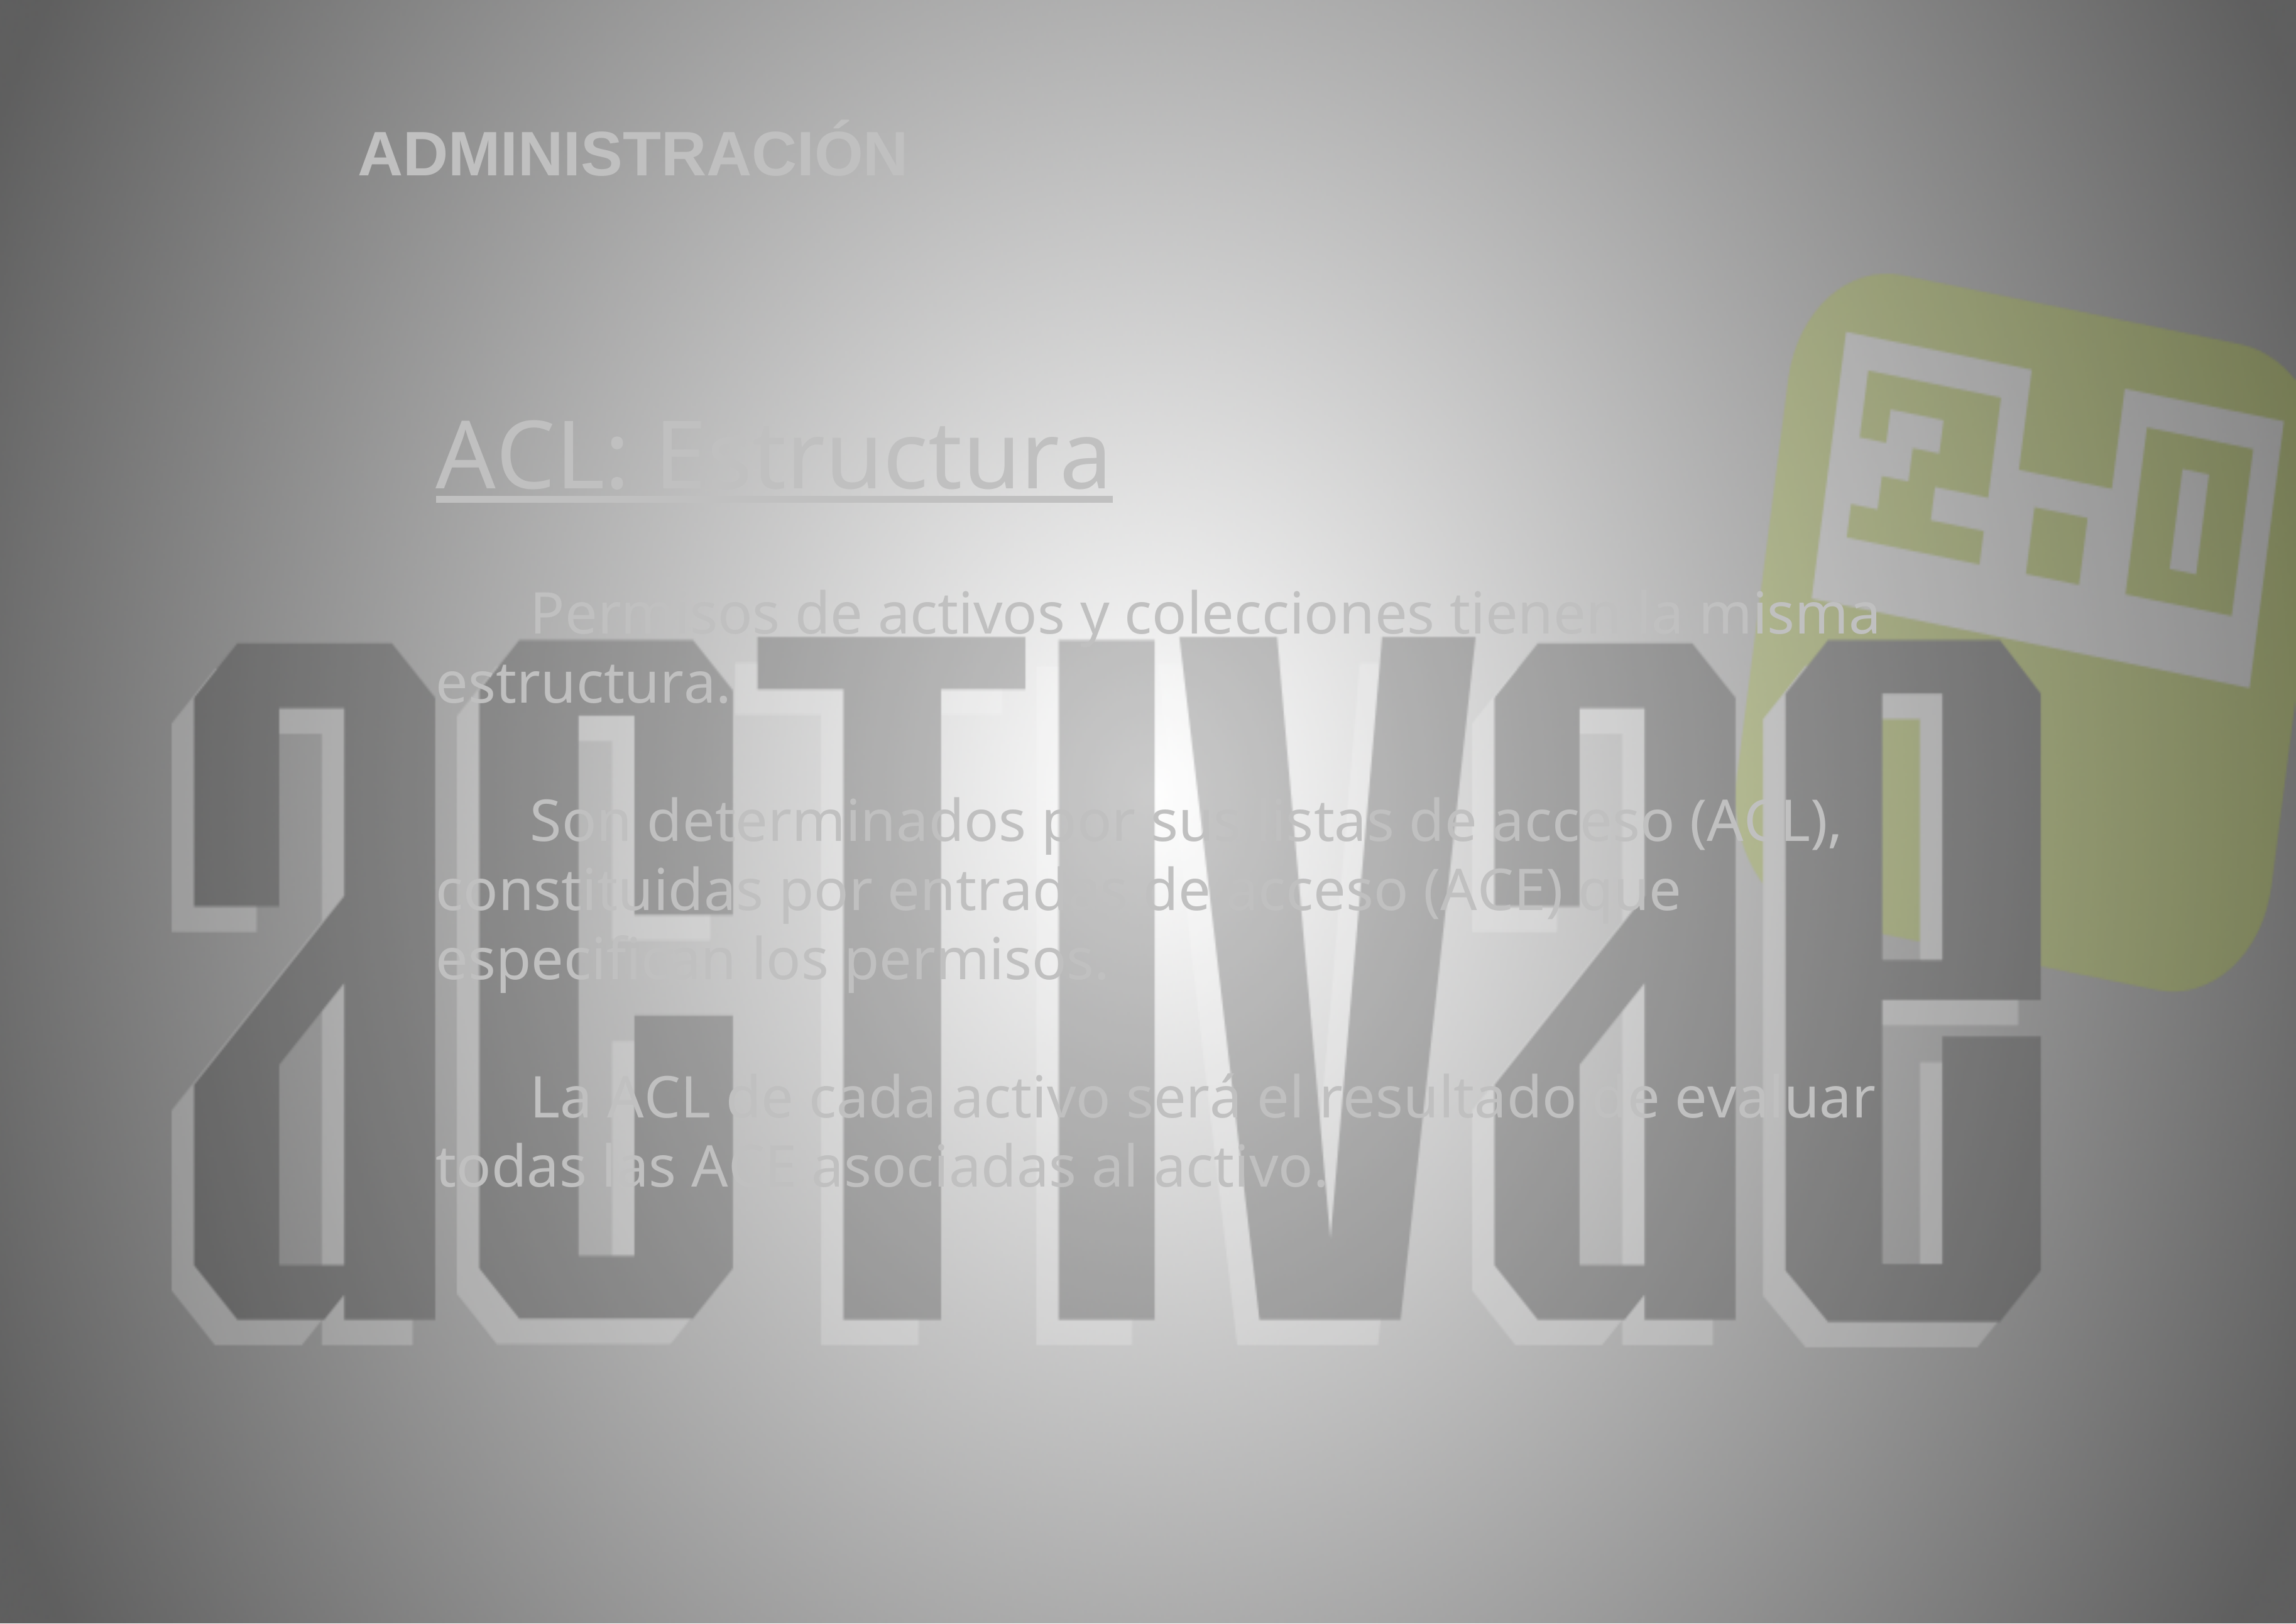

ADMINISTRACIÓN
ACL: Estructura
	Permisos de activos y colecciones tienen la misma estructura.
	Son determinados por sus listas de acceso (ACL), constituidas por entradas de acceso (ACE) que especifican los permisos.
	La ACL de cada activo será el resultado de evaluar todas las ACE asociadas al activo.